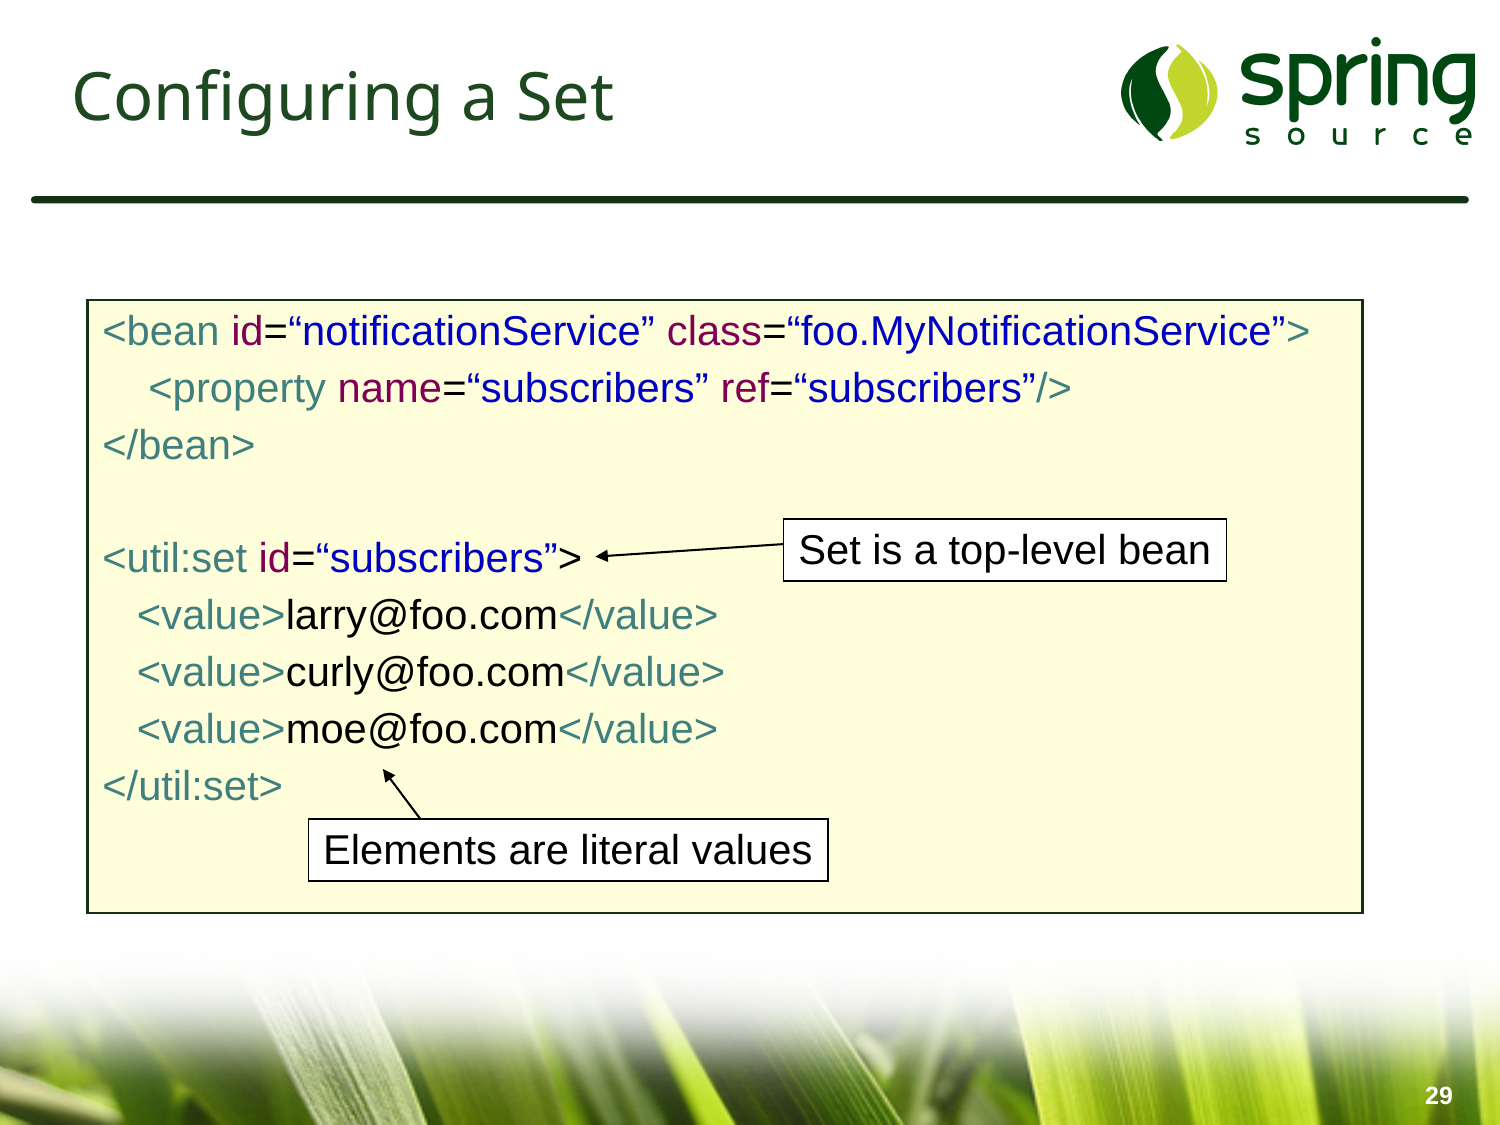

# Configuring a Set
<bean id=“notificationService” class=“foo.MyNotificationService”>
 <property name=“subscribers” ref=“subscribers”/>
</bean>
<util:set id=“subscribers”>
 <value>larry@foo.com</value>
 <value>curly@foo.com</value>
 <value>moe@foo.com</value>
</util:set>
Set is a top-level bean
Elements are literal values